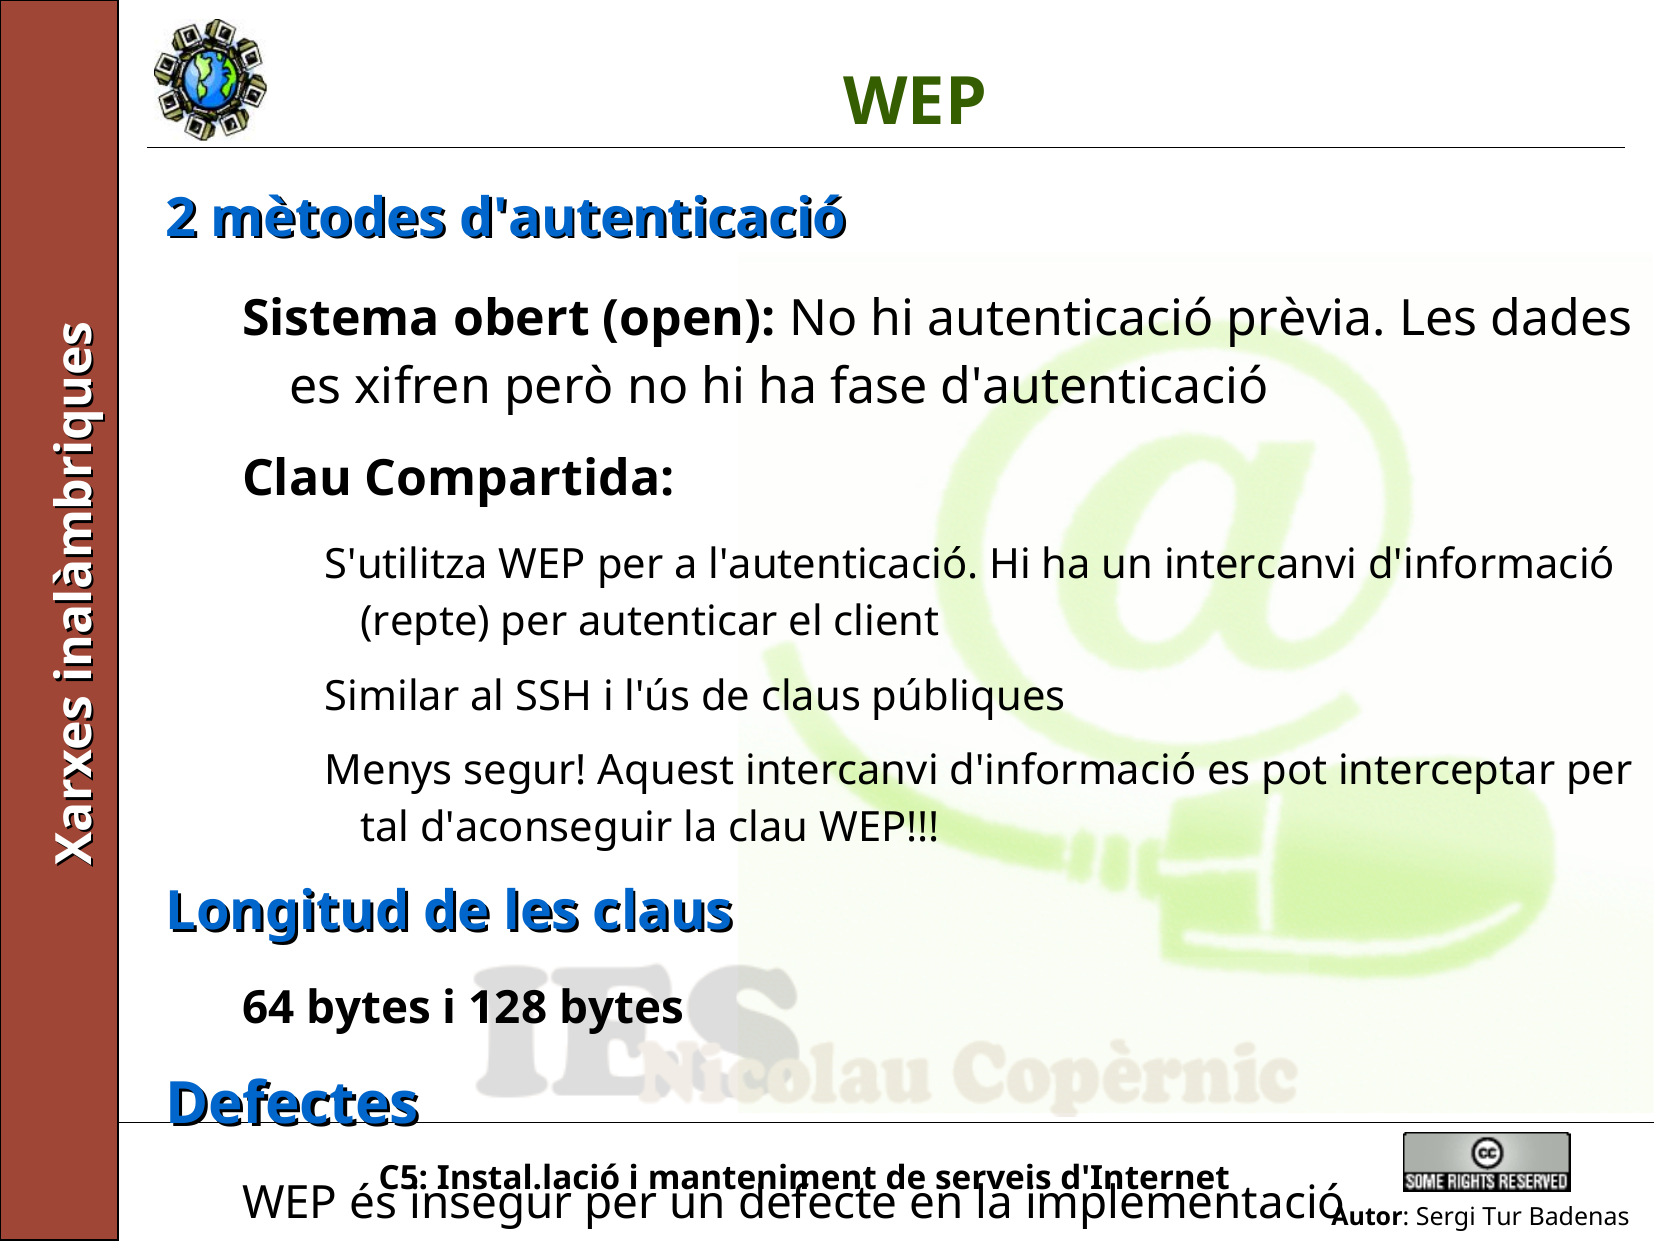

# WEP
2 mètodes d'autenticació
Sistema obert (open): No hi autenticació prèvia. Les dades es xifren però no hi ha fase d'autenticació
Clau Compartida:
S'utilitza WEP per a l'autenticació. Hi ha un intercanvi d'informació (repte) per autenticar el client
Similar al SSH i l'ús de claus públiques
Menys segur! Aquest intercanvi d'informació es pot interceptar per tal d'aconseguir la clau WEP!!!
Longitud de les claus
64 bytes i 128 bytes
Defectes
WEP és insegur per un defecte en la implementació
Una clau de més bytes només fa que es necessiti més temps (i dades) per tal d'obtenir la clau